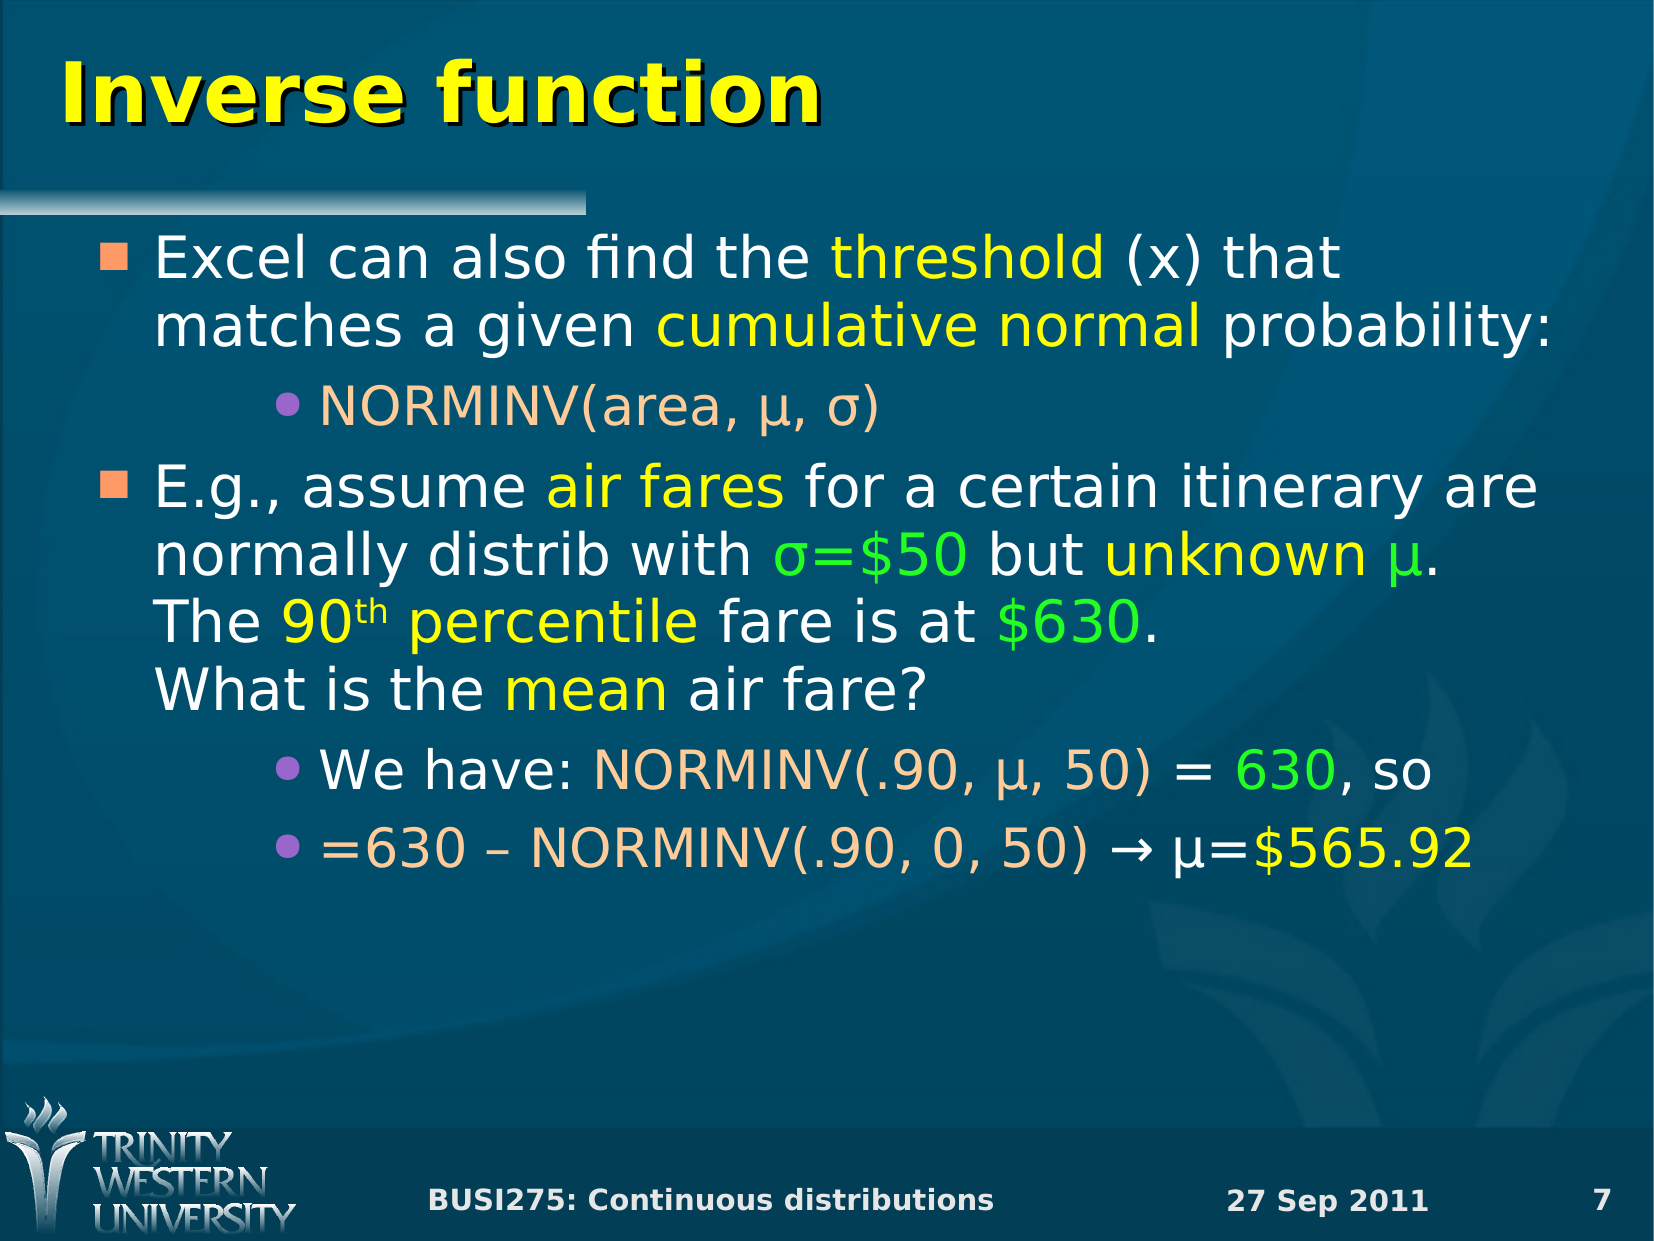

# Inverse function
Excel can also find the threshold (x) that matches a given cumulative normal probability:
NORMINV(area, μ, σ)
E.g., assume air fares for a certain itinerary are normally distrib with σ=$50 but unknown μ.
The 90th percentile fare is at $630.
What is the mean air fare?
We have: NORMINV(.90, μ, 50) = 630, so
=630 – NORMINV(.90, 0, 50) → μ=$565.92
BUSI275: Continuous distributions
27 Sep 2011
7